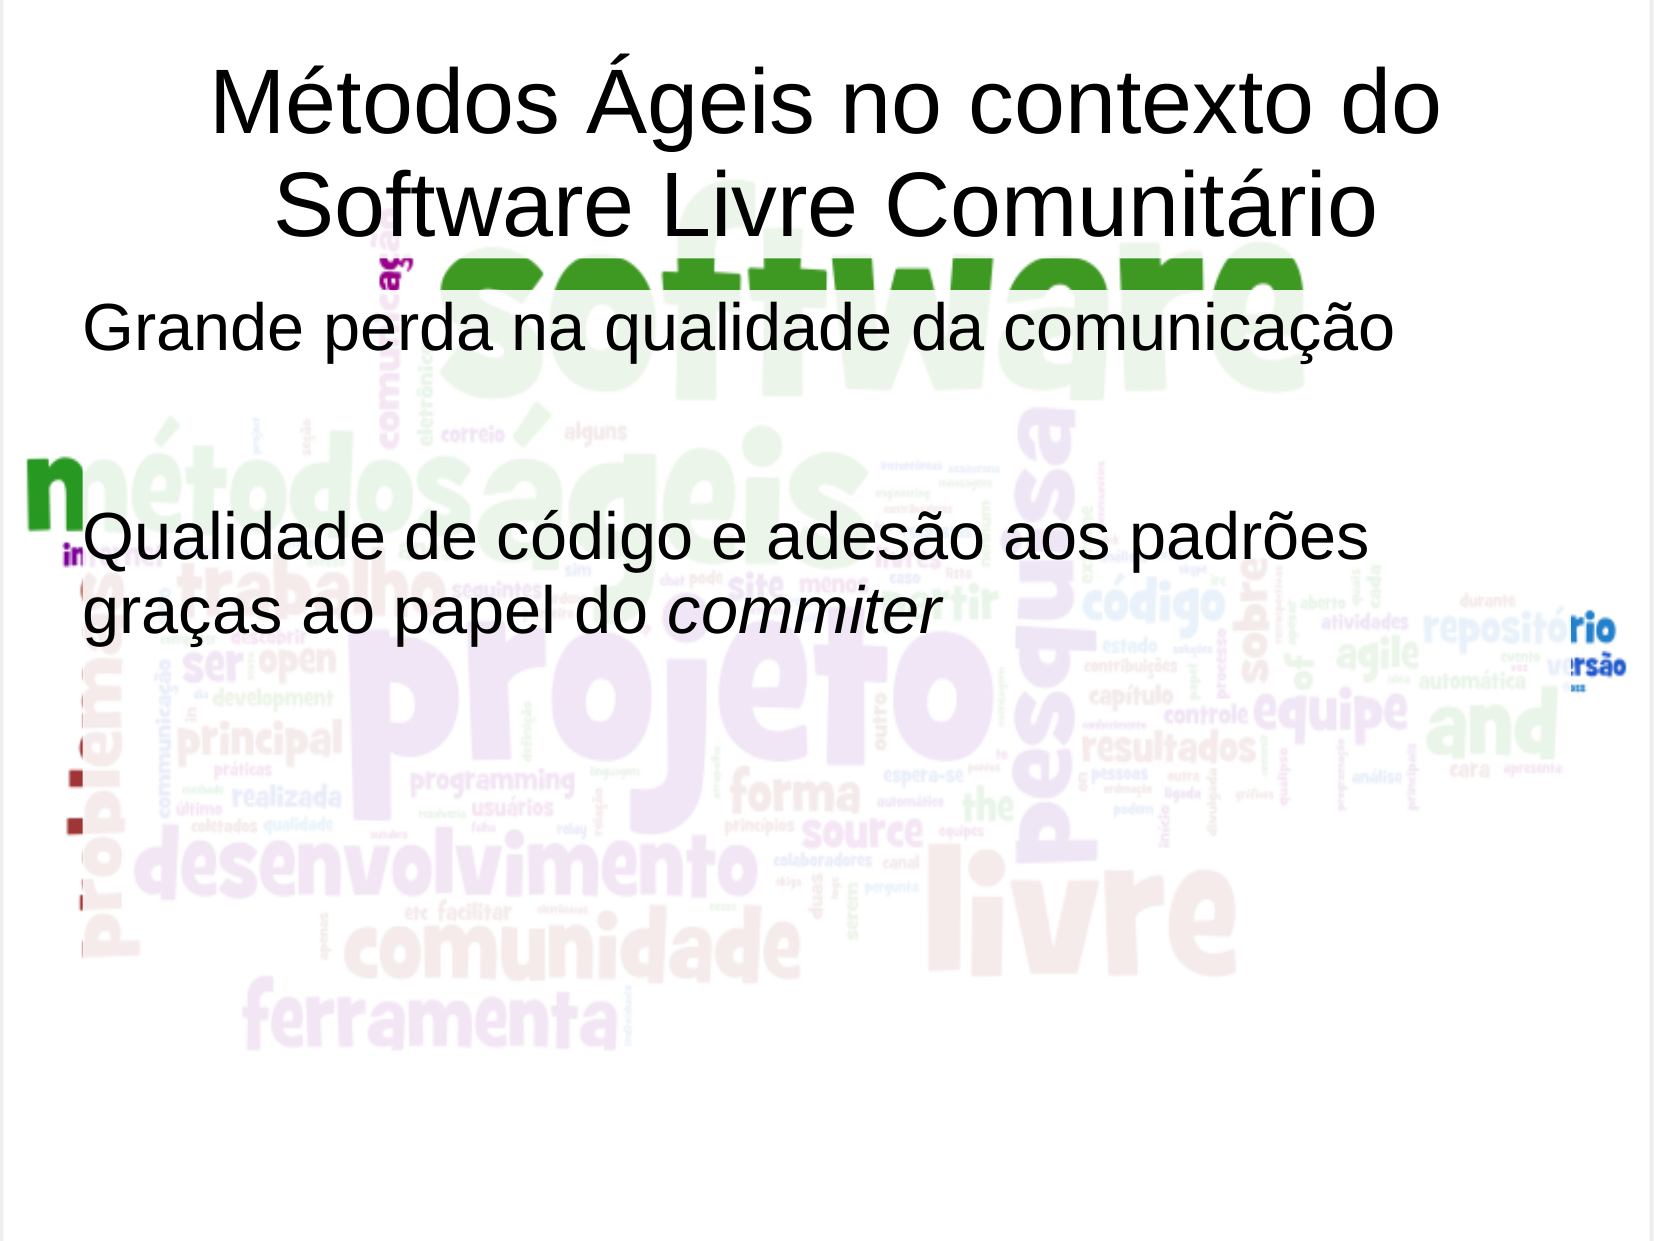

# Métodos Ágeis no contexto do Software Livre Comunitário
Grande perda na qualidade da comunicação
Qualidade de código e adesão aos padrões graças ao papel do commiter